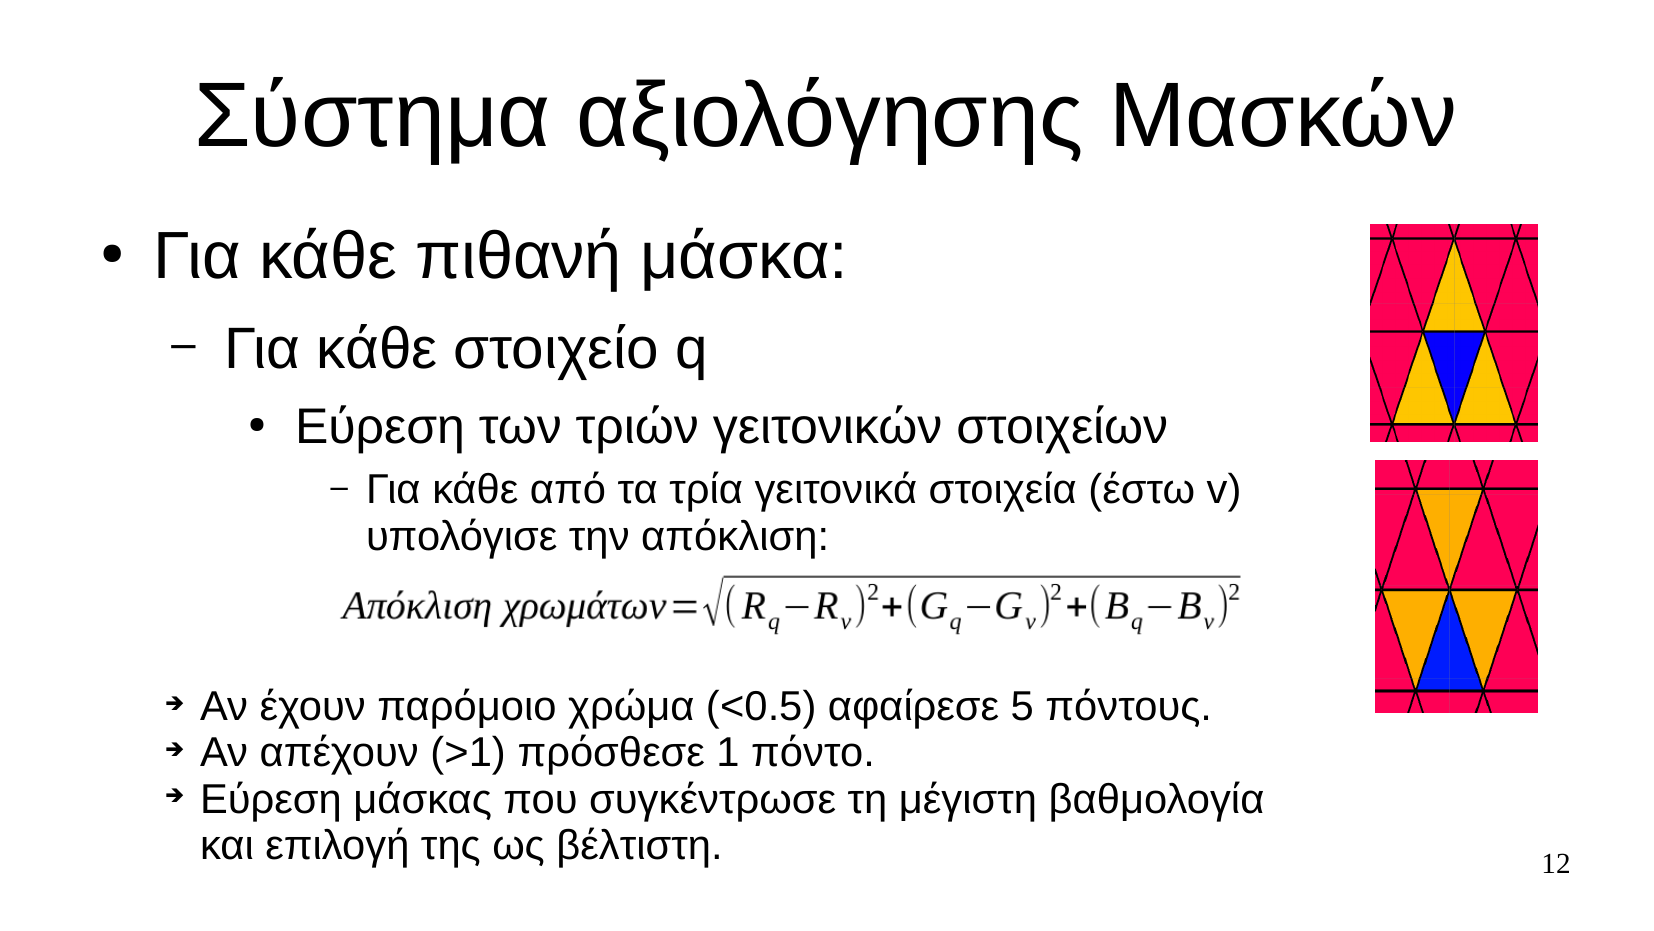

# Σύστημα αξιολόγησης Μασκών
Για κάθε πιθανή μάσκα:
Για κάθε στοιχείο q
Εύρεση των τριών γειτονικών στοιχείων
Για κάθε από τα τρία γειτονικά στοιχεία (έστω v) υπολόγισε την απόκλιση:
Αν έχουν παρόμοιο χρώμα (<0.5) αφαίρεσε 5 πόντους.
Αν απέχουν (>1) πρόσθεσε 1 πόντο.
Εύρεση μάσκας που συγκέντρωσε τη μέγιστη βαθμολογία και επιλογή της ως βέλτιστη.
12